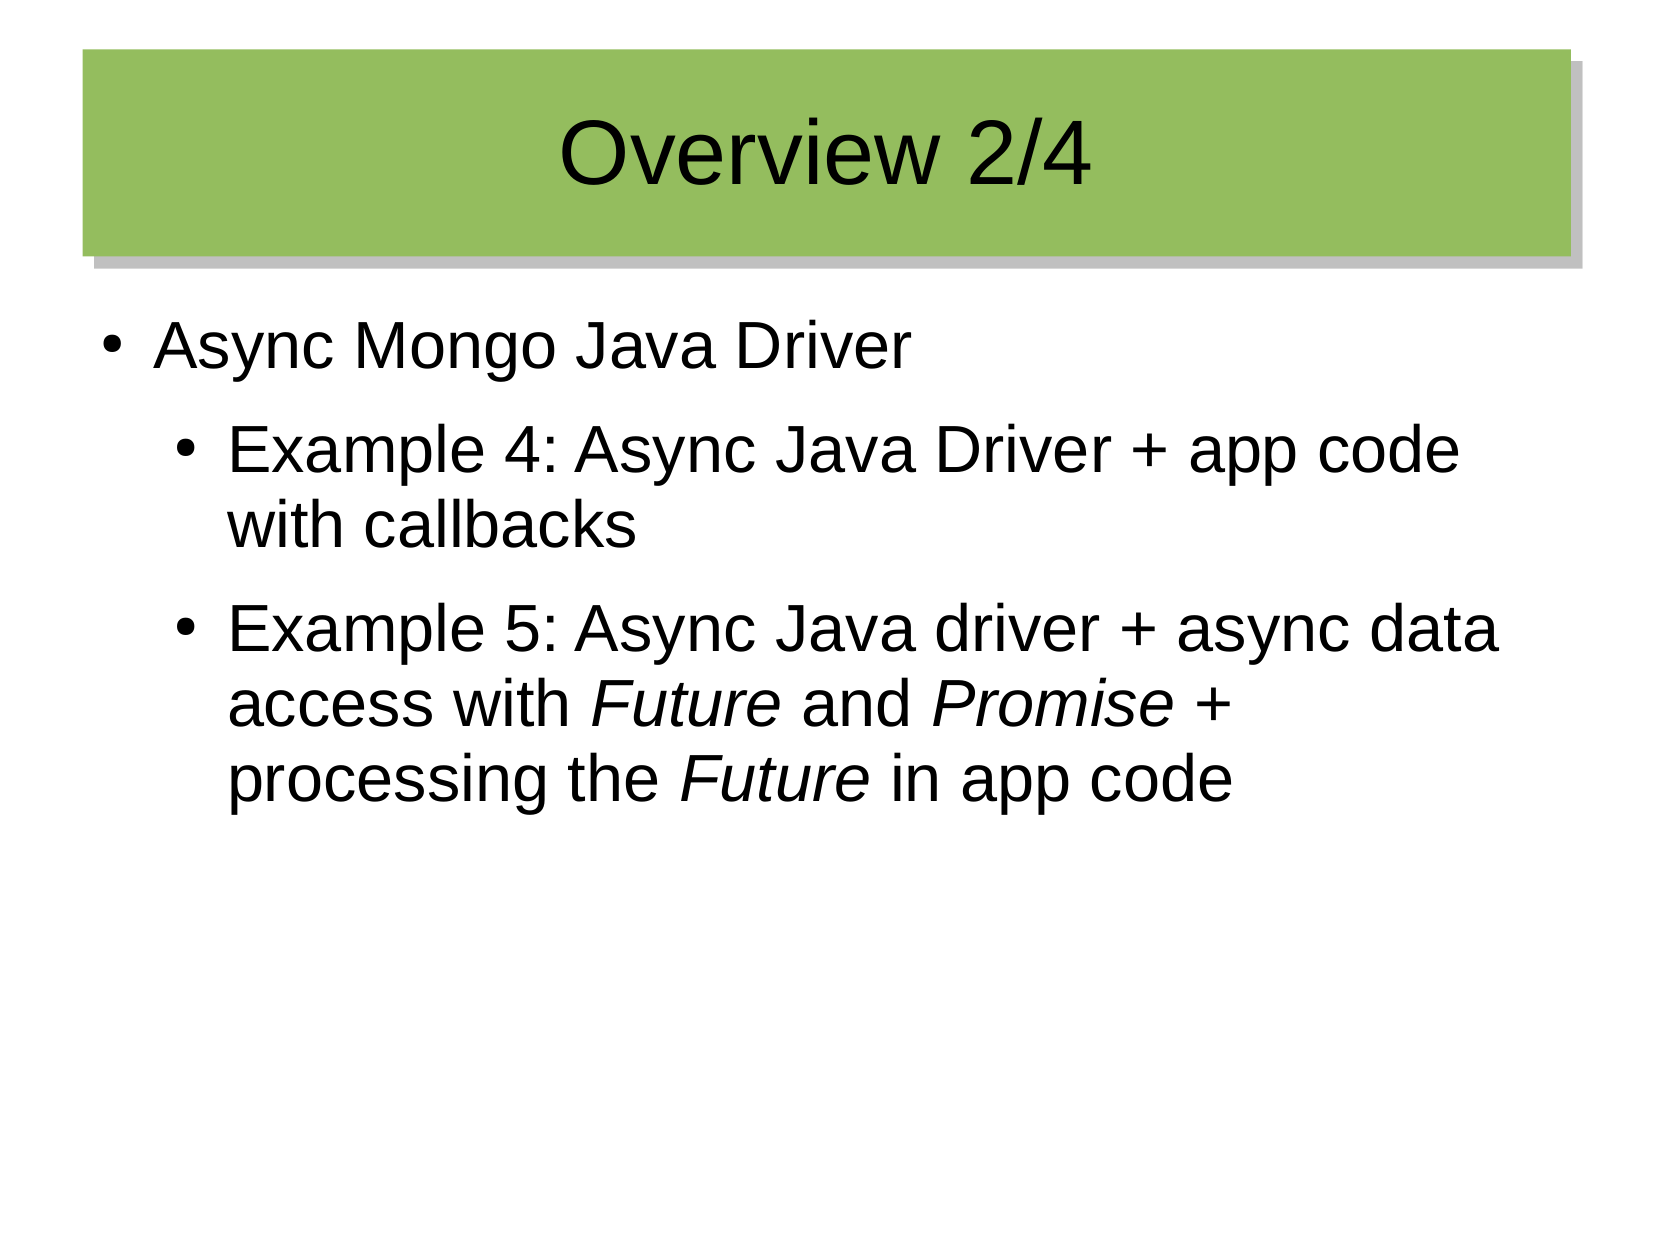

# Overview 2/4
Async Mongo Java Driver
Example 4: Async Java Driver + app code with callbacks
Example 5: Async Java driver + async data access with Future and Promise + processing the Future in app code